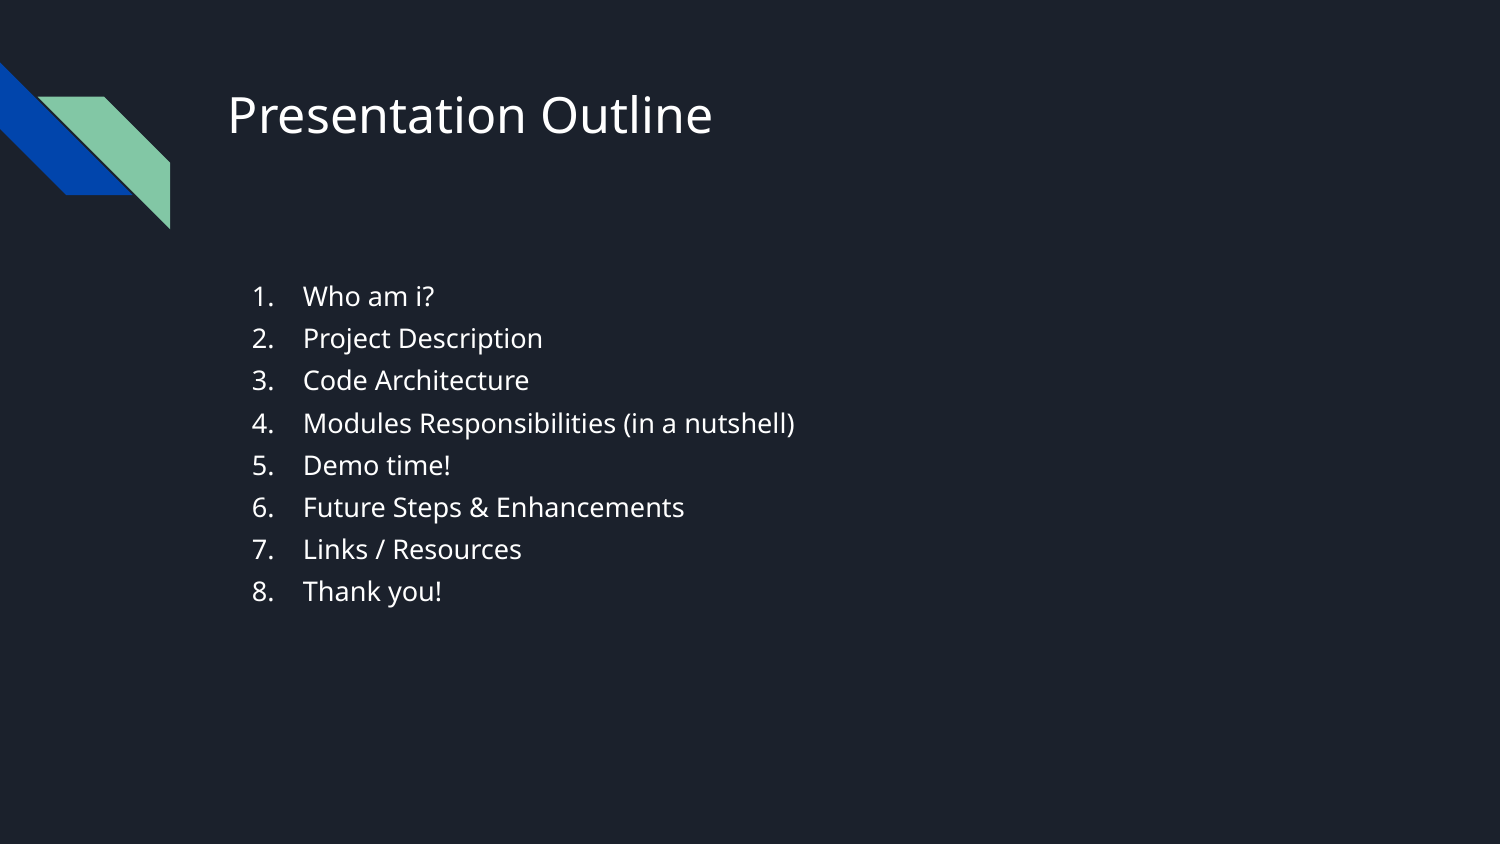

# Presentation Outline
Who am i?
Project Description
Code Architecture
Modules Responsibilities (in a nutshell)
Demo time!
Future Steps & Enhancements
Links / Resources
Thank you!